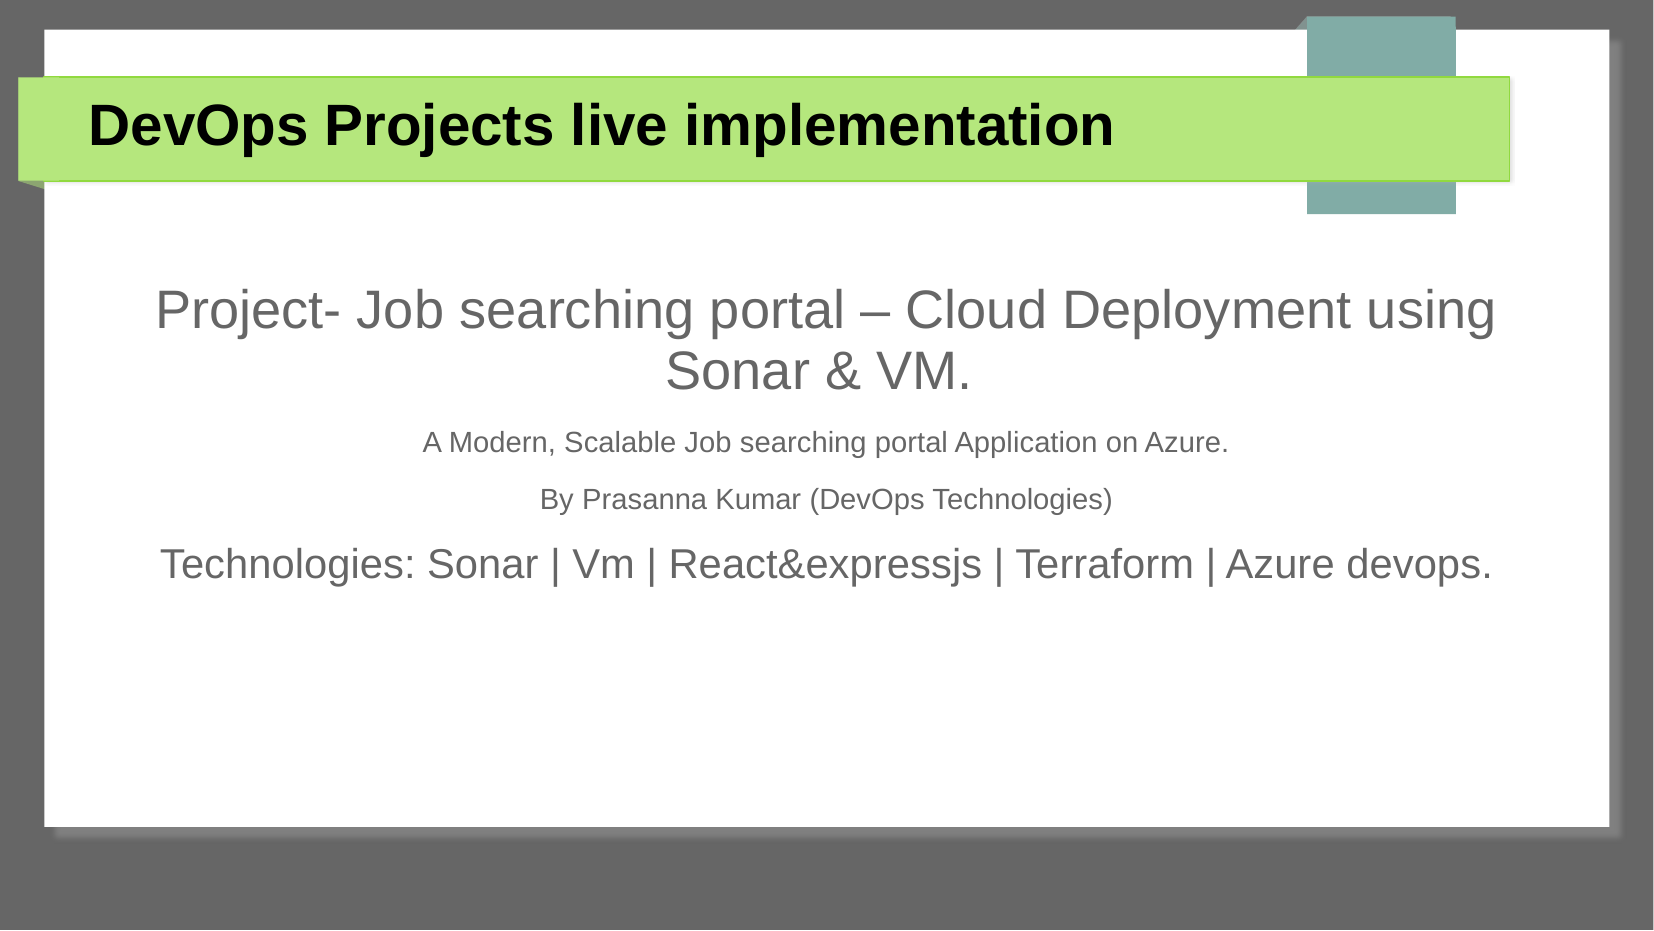

# DevOps Projects live implementation
Project- Job searching portal – Cloud Deployment using Sonar & VM.
A Modern, Scalable Job searching portal Application on Azure.
By Prasanna Kumar (DevOps Technologies)
Technologies: Sonar | Vm | React&expressjs | Terraform | Azure devops.